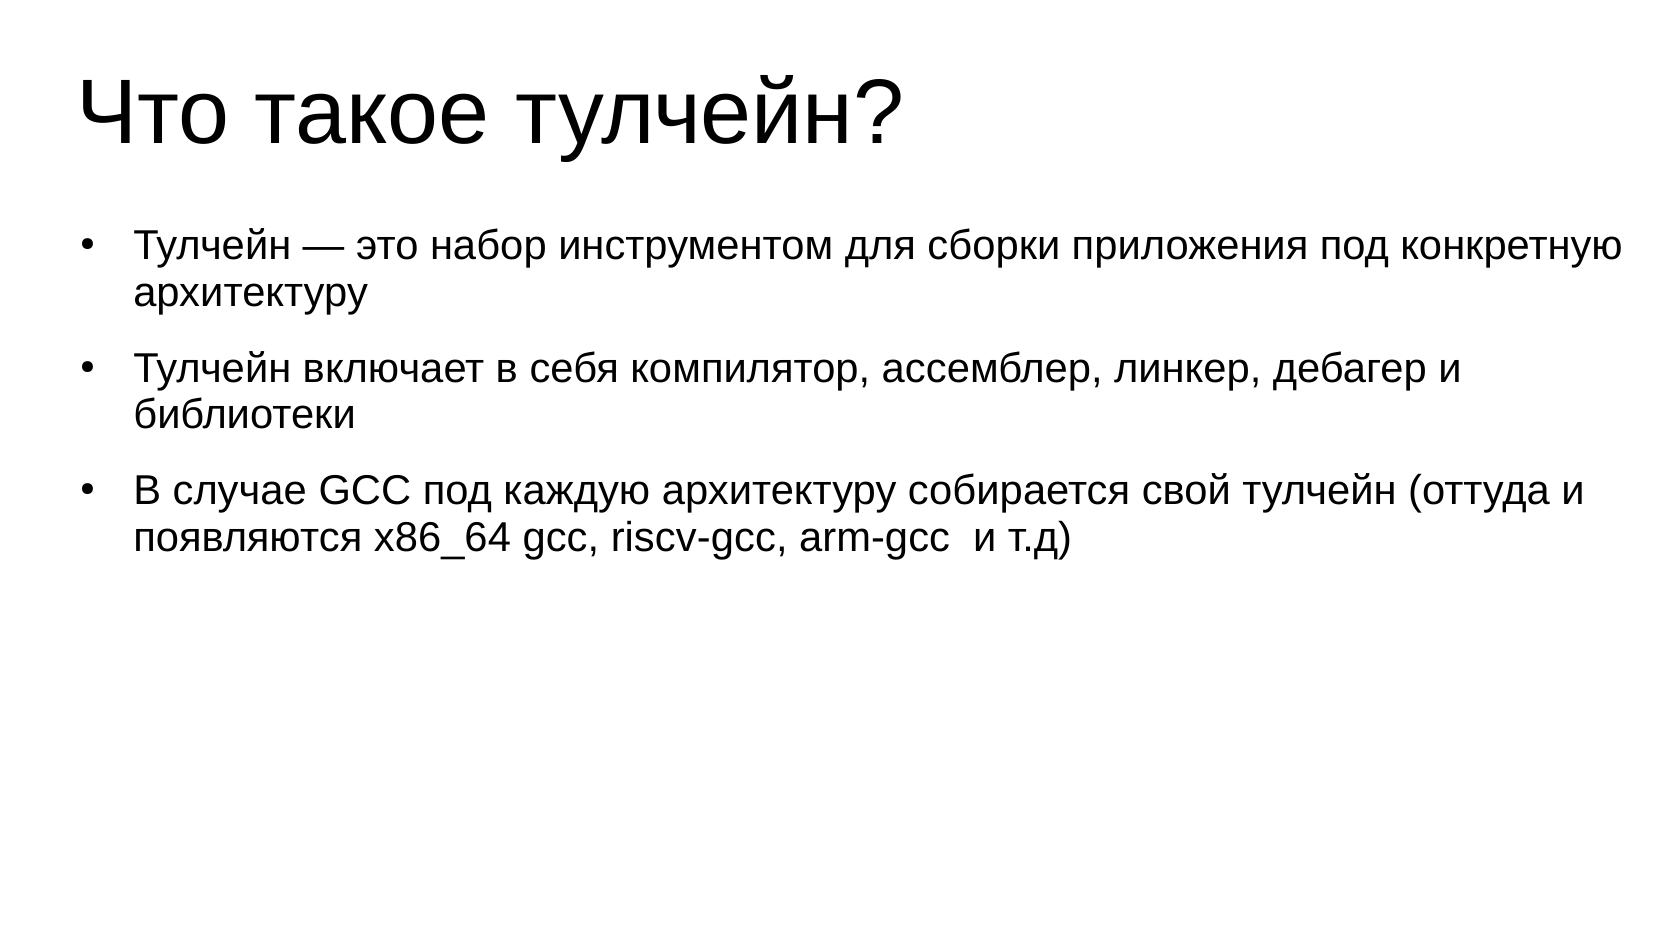

Что такое тулчейн?
# Тулчейн — это набор инструментом для сборки приложения под конкретную архитектуру
Тулчейн включает в себя компилятор, ассемблер, линкер, дебагер и библиотеки
В случае GCC под каждую архитектуру собирается свой тулчейн (оттуда и появляются x86_64 gcc, riscv-gcc, arm-gcc и т.д)